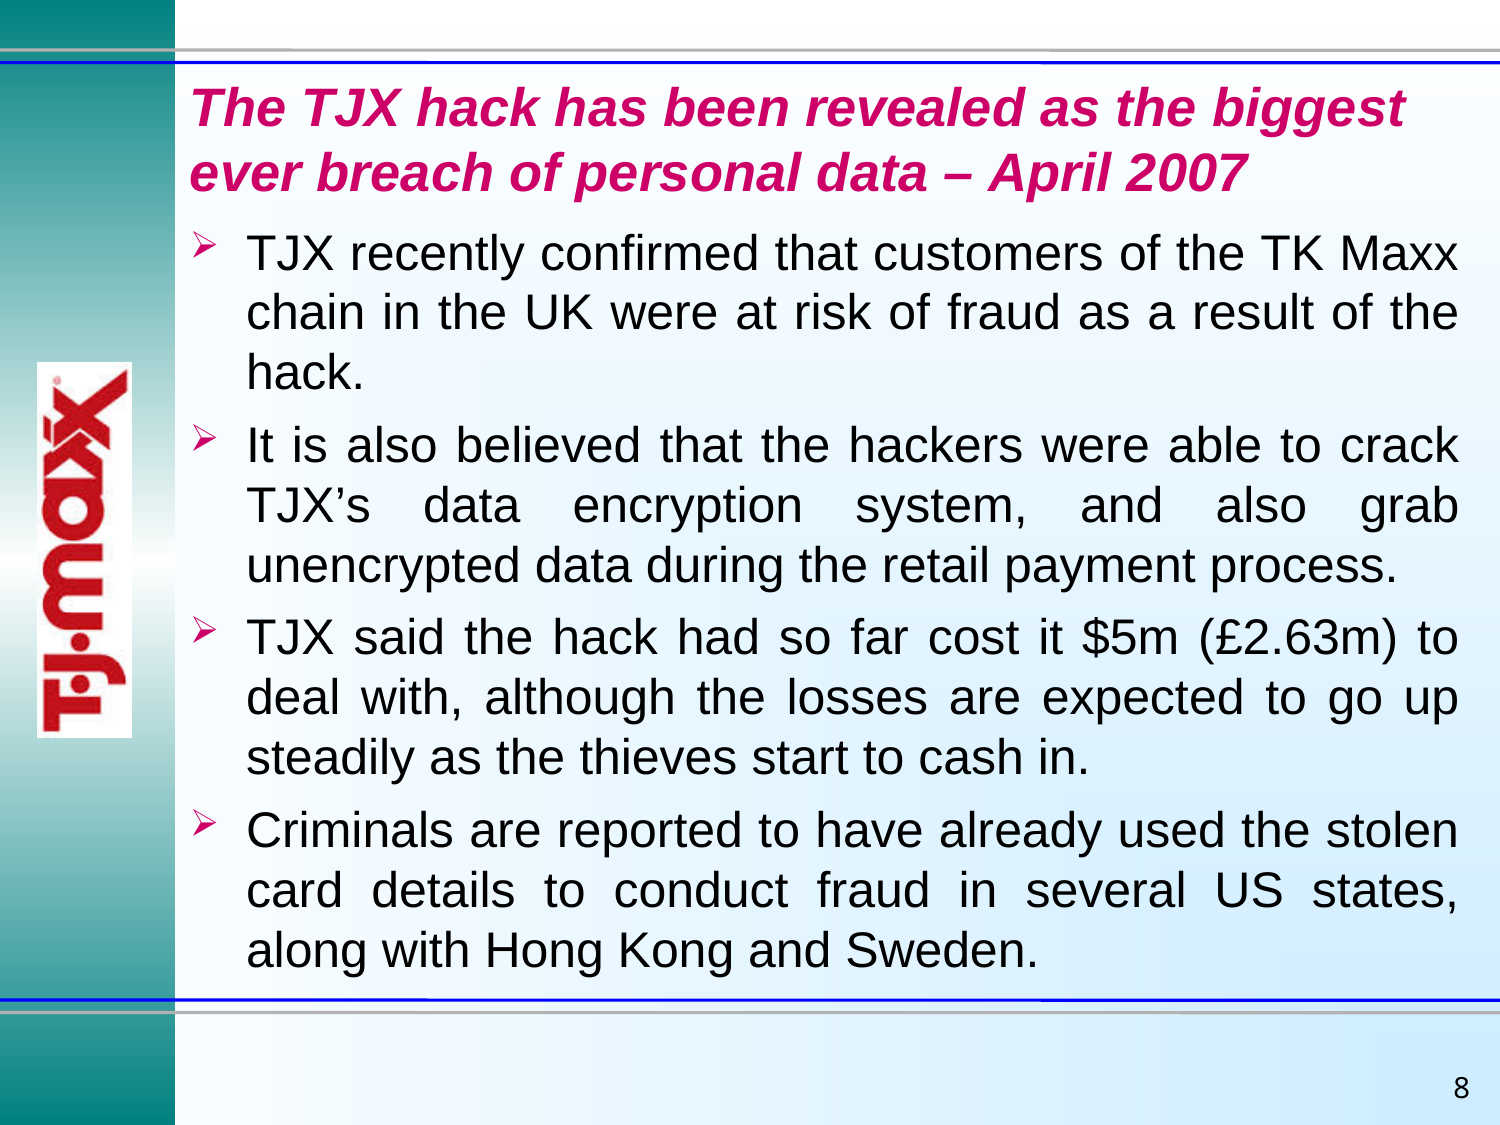

The TJX hack has been revealed as the biggest ever breach of personal data – April 2007
TJX recently confirmed that customers of the TK Maxx chain in the UK were at risk of fraud as a result of the hack.
It is also believed that the hackers were able to crack TJX’s data encryption system, and also grab unencrypted data during the retail payment process.
TJX said the hack had so far cost it $5m (£2.63m) to deal with, although the losses are expected to go up steadily as the thieves start to cash in.
Criminals are reported to have already used the stolen card details to conduct fraud in several US states, along with Hong Kong and Sweden.